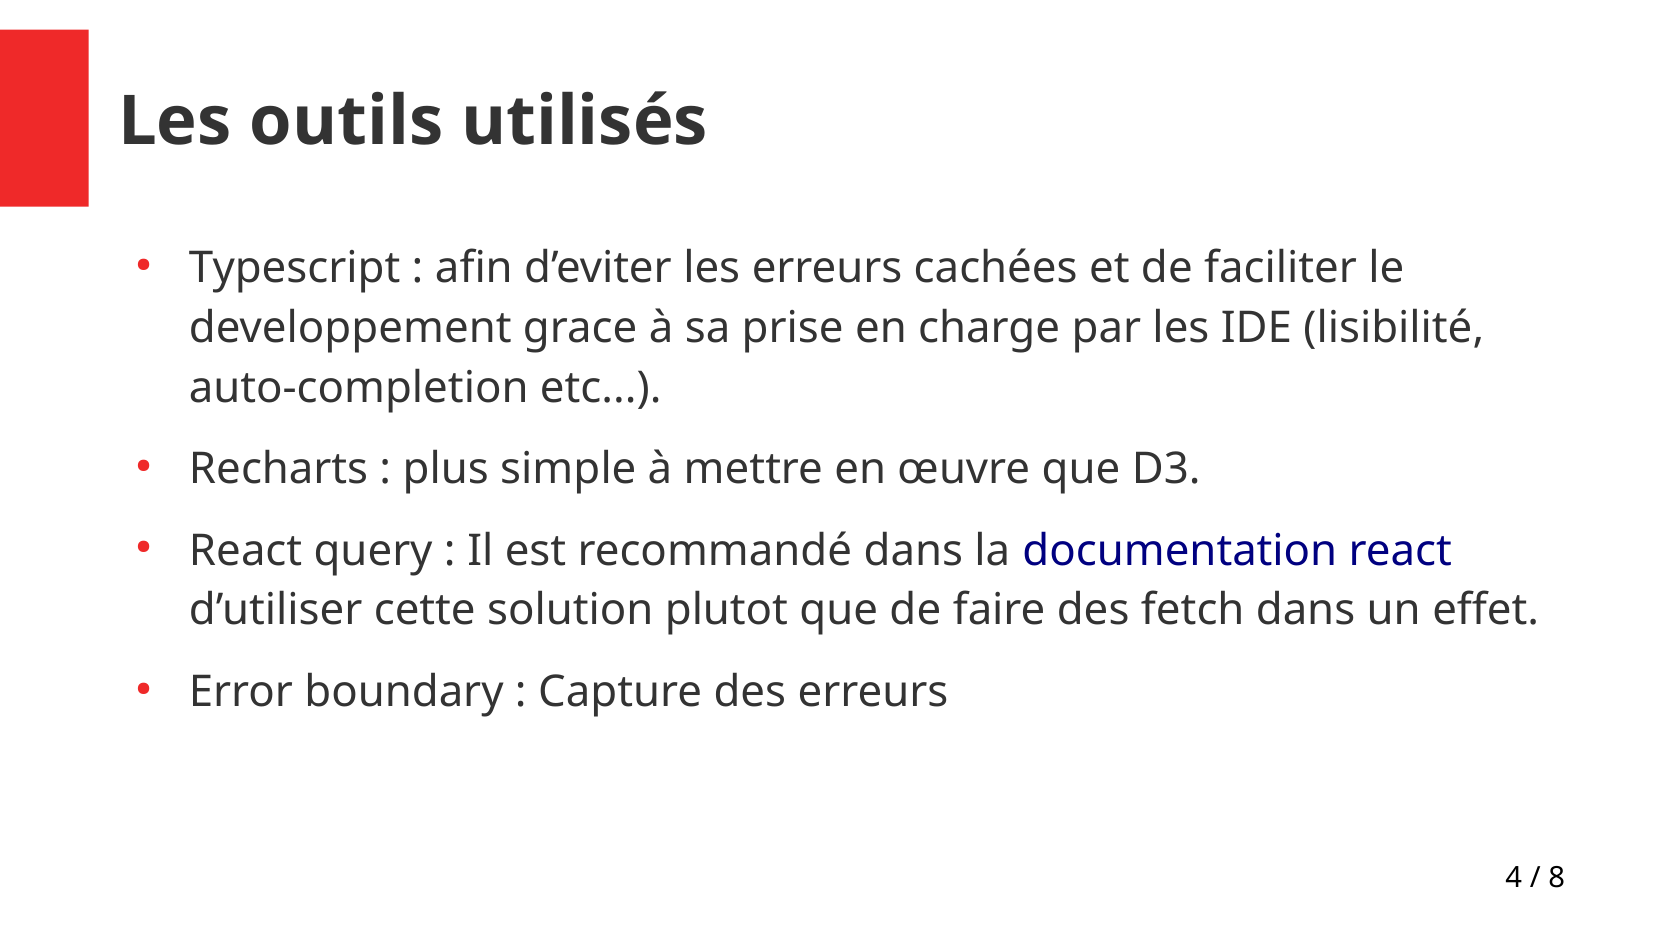

# Les outils utilisés
Typescript : afin d’eviter les erreurs cachées et de faciliter le developpement grace à sa prise en charge par les IDE (lisibilité, auto-completion etc...).
Recharts : plus simple à mettre en œuvre que D3.
React query : Il est recommandé dans la documentation react d’utiliser cette solution plutot que de faire des fetch dans un effet.
Error boundary : Capture des erreurs
4